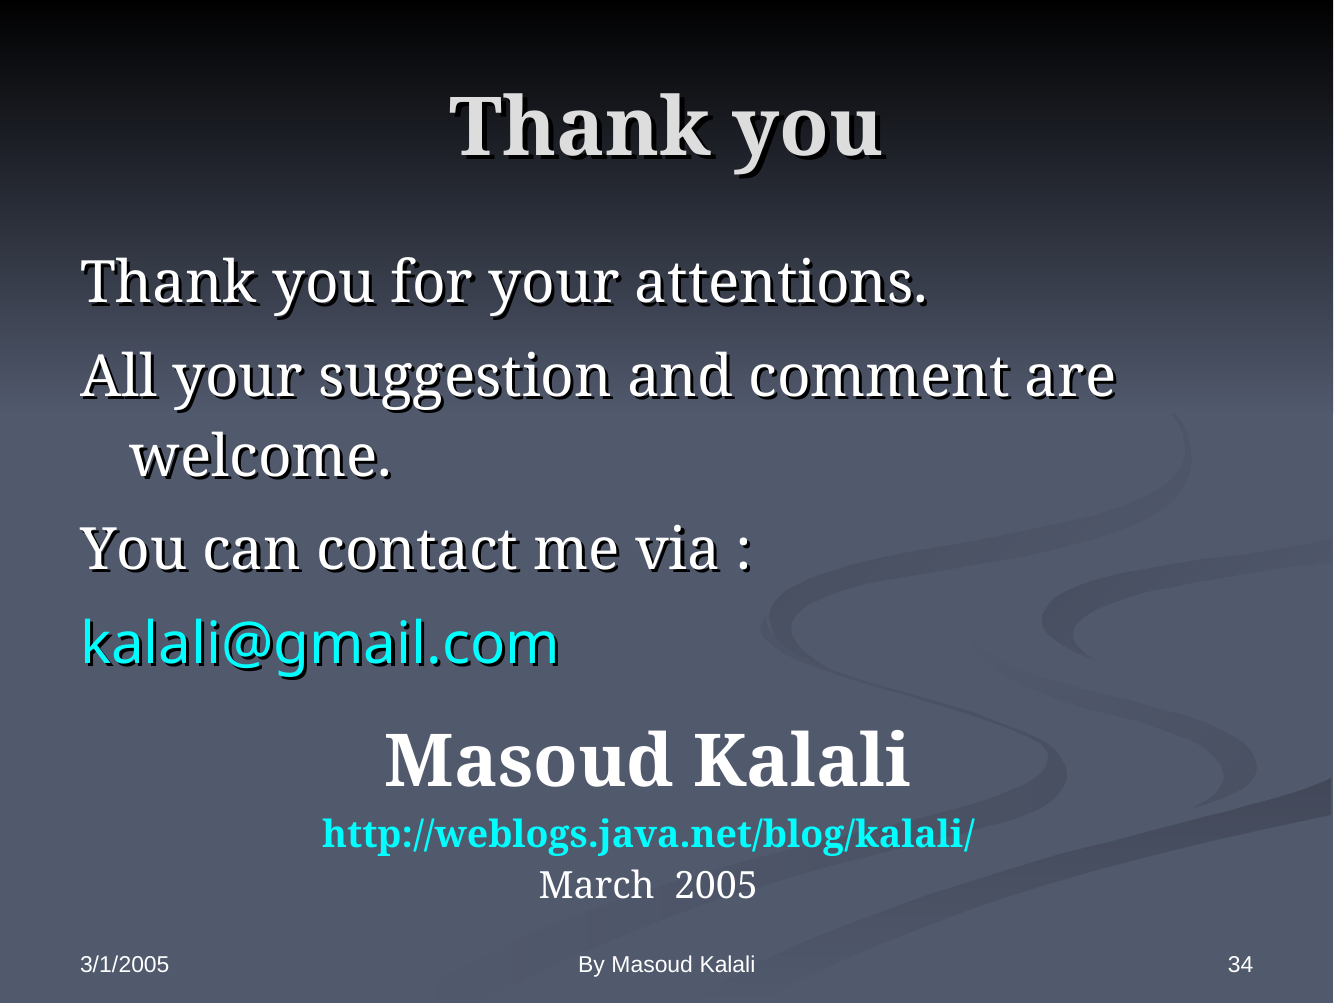

# Thank you
Thank you for your attentions.
All your suggestion and comment are welcome.
You can contact me via :
kalali@gmail.com
Masoud Kalali
http://weblogs.java.net/blog/kalali/
March 2005
By Masoud Kalali
34
3/1/2005